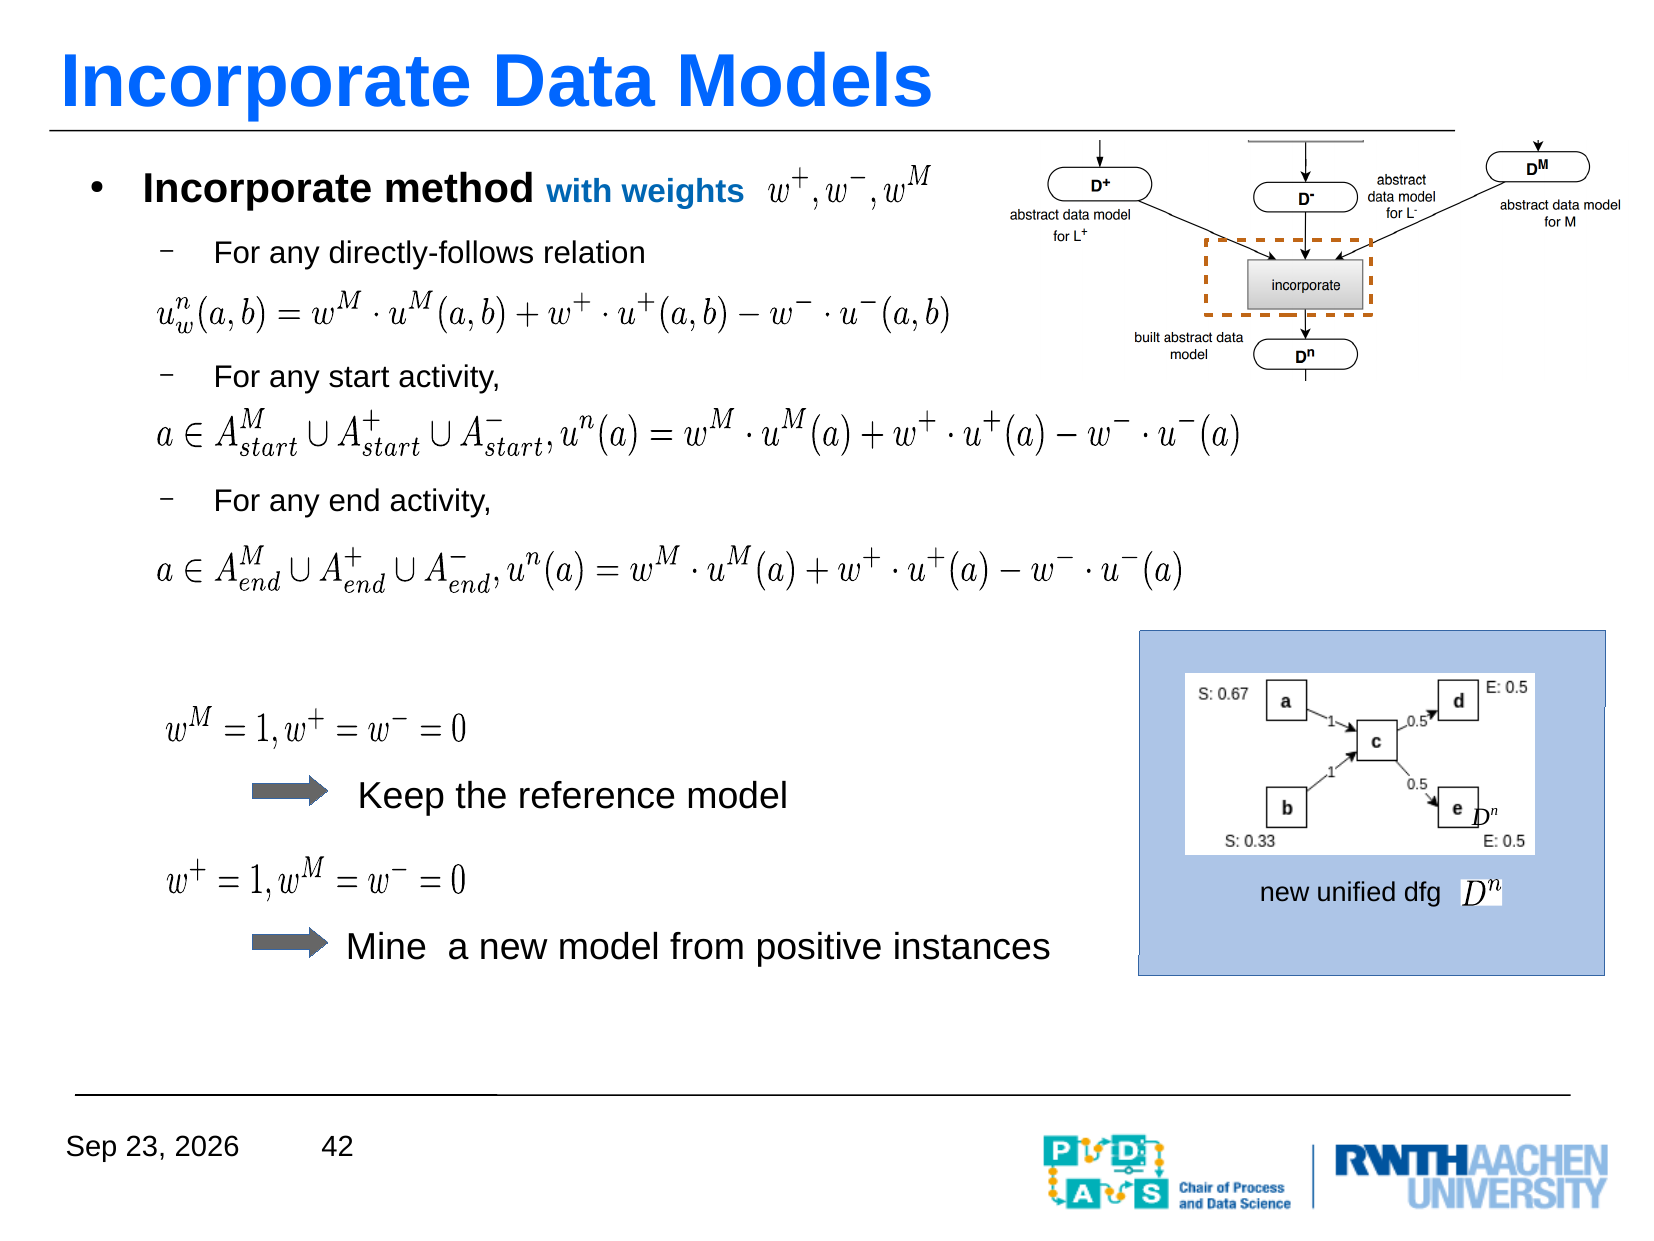

# Incorporate Data Models
Incorporate method with weights
For any directly-follows relation
For any start activity,
For any end activity,
Keep the reference model
new unified dfg
Mine a new model from positive instances